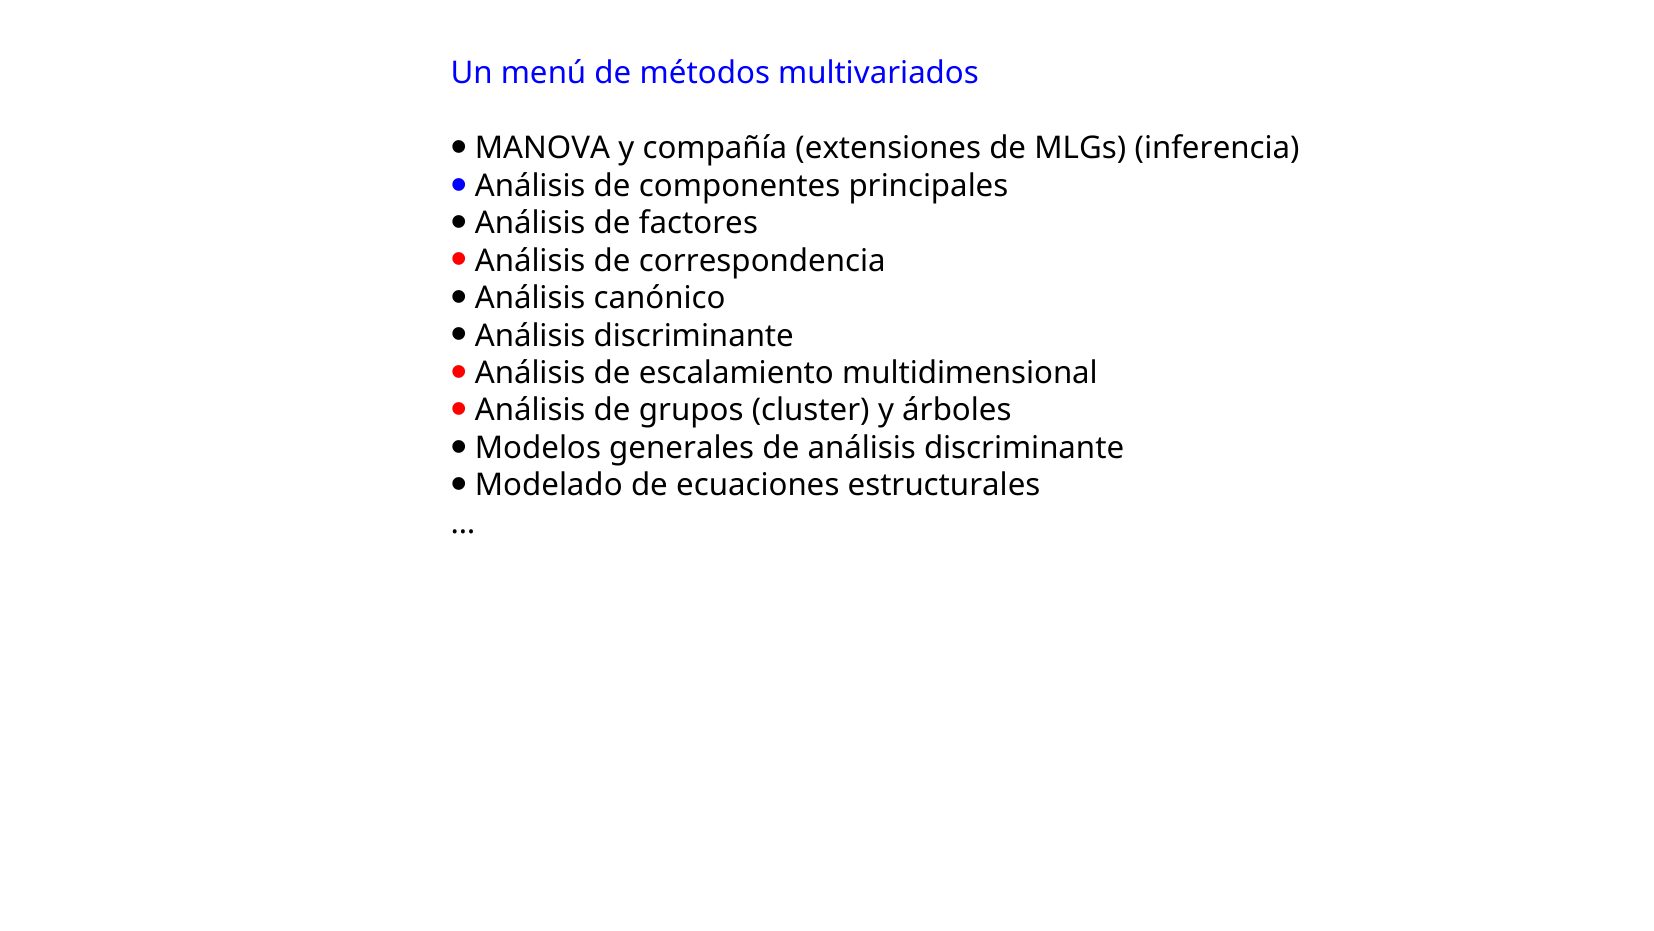

Un menú de métodos multivariados
 MANOVA y compañía (extensiones de MLGs) (inferencia)
 Análisis de componentes principales
 Análisis de factores
 Análisis de correspondencia
 Análisis canónico
 Análisis discriminante
 Análisis de escalamiento multidimensional
 Análisis de grupos (cluster) y árboles
 Modelos generales de análisis discriminante
 Modelado de ecuaciones estructurales
…